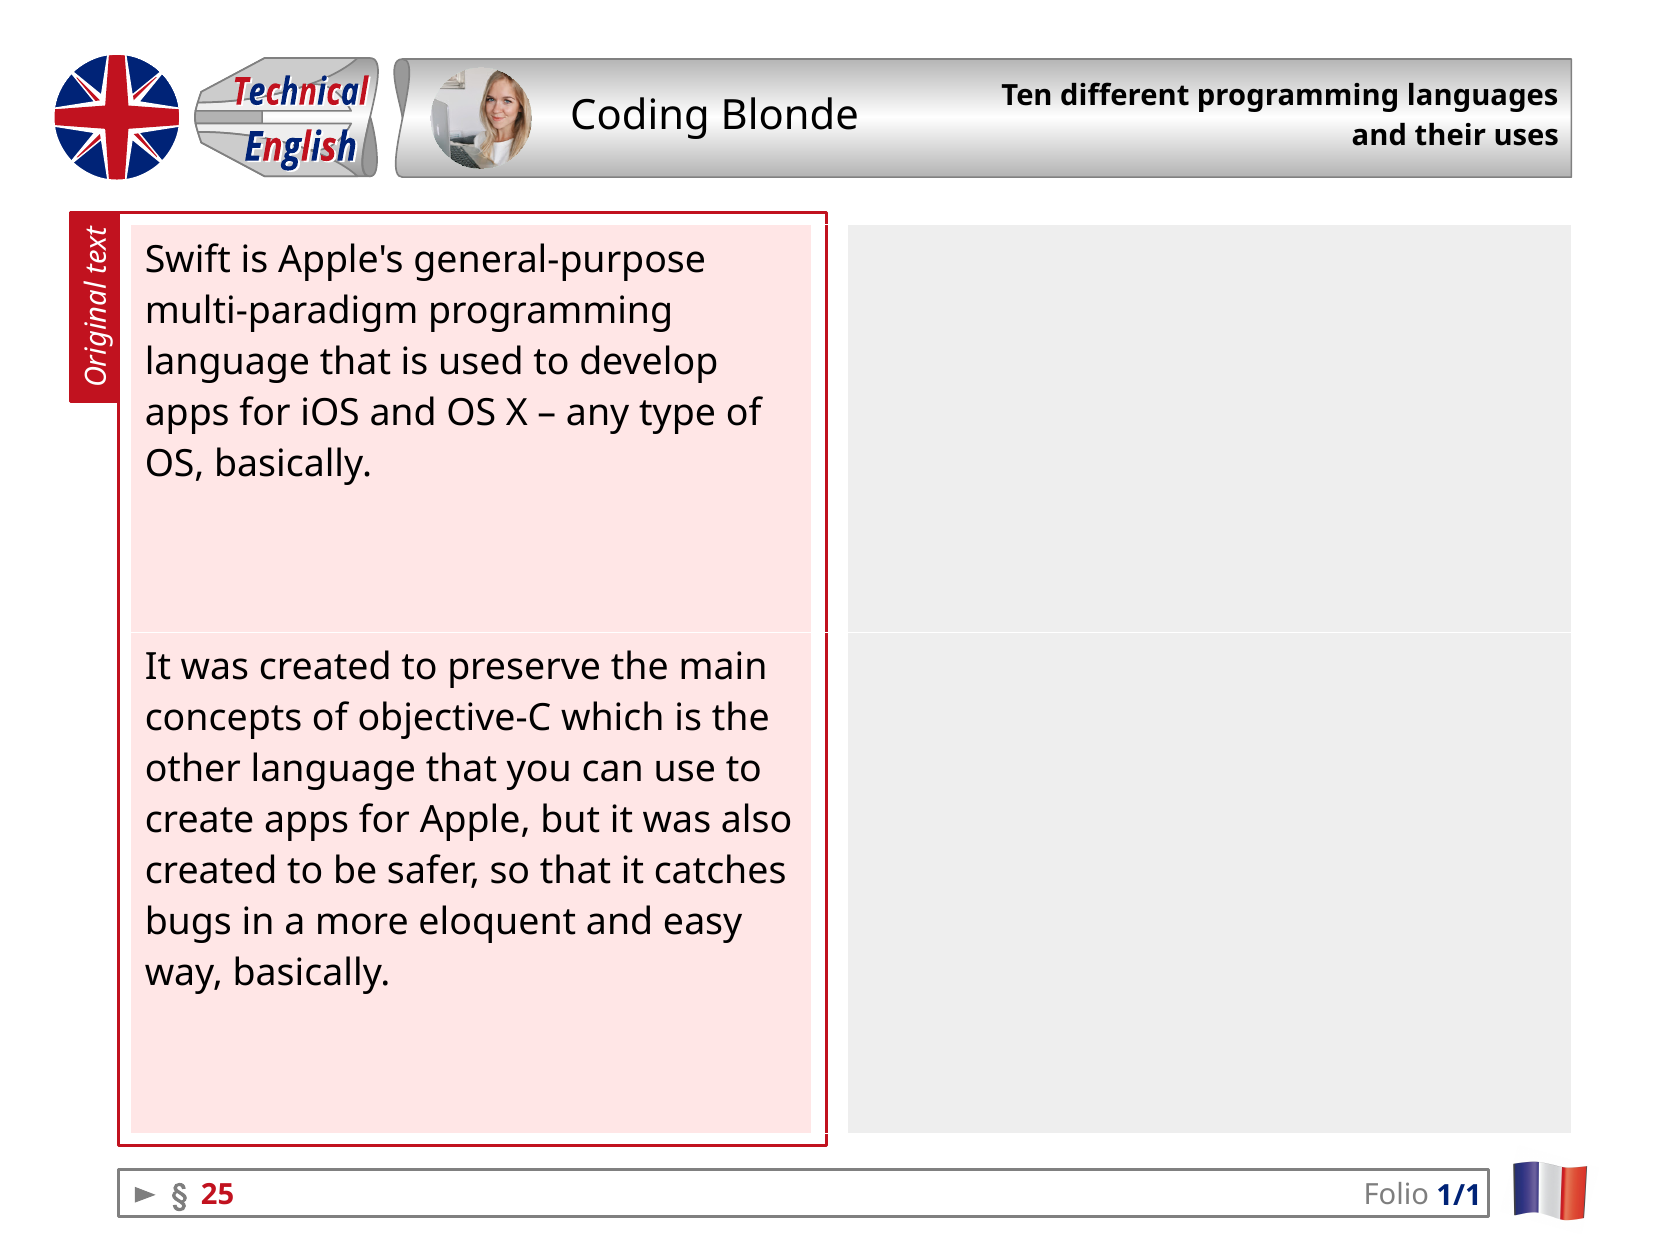

#
| Swift is Apple's general-purpose multi-paradigm programming language that is used to develop apps for iOS and OS X – any type of OS, basically. | | |
| --- | --- | --- |
| It was created to preserve the main concepts of objective-C which is the other language that you can use to create apps for Apple, but it was also created to be safer, so that it catches bugs in a more eloquent and easy way, basically. | | |
25
1/1